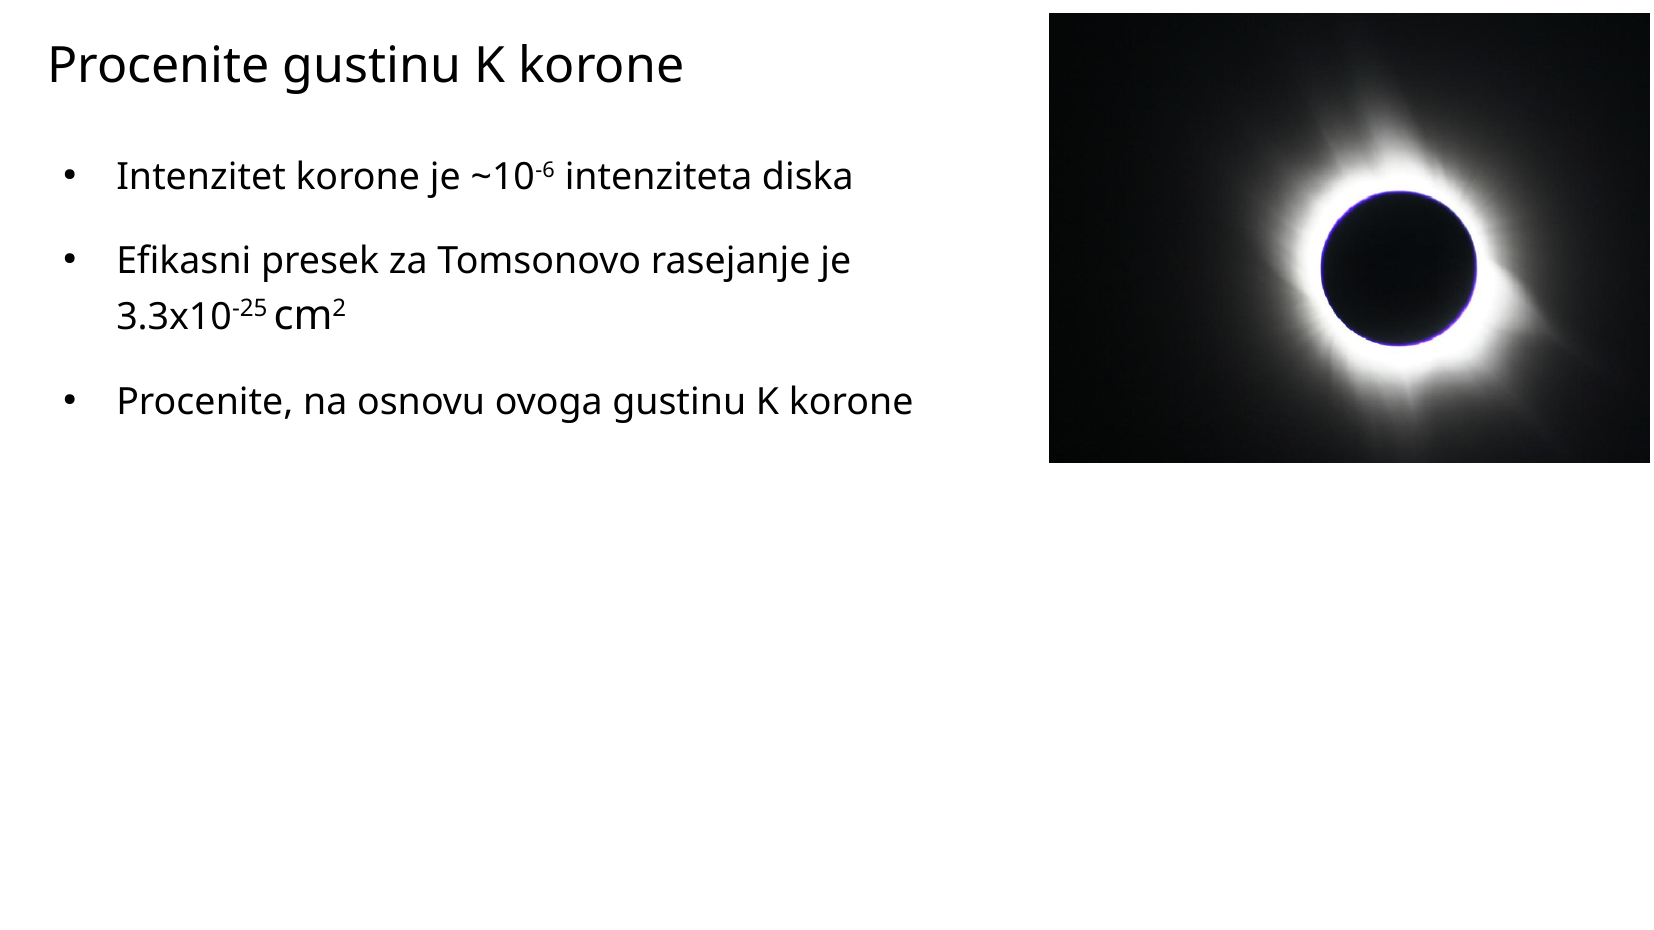

# Procenite gustinu K korone
Intenzitet korone je ~10-6 intenziteta diska
Efikasni presek za Tomsonovo rasejanje je
3.3x10-25 cm2
Procenite, na osnovu ovoga gustinu K korone